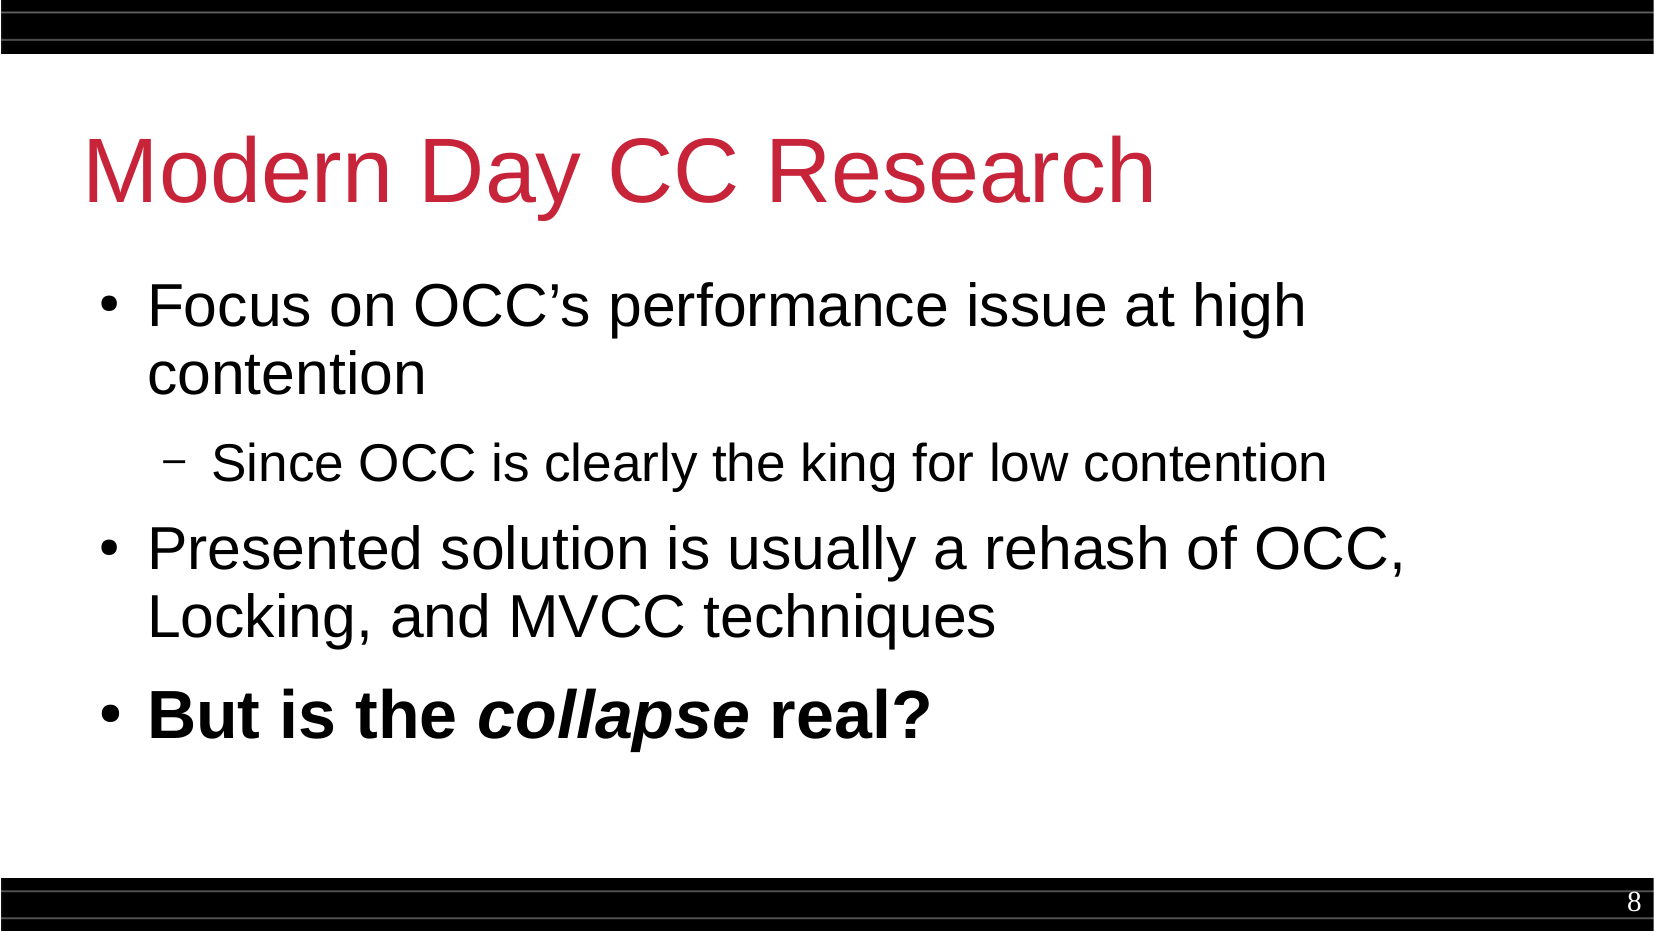

# Modern Day CC Research
Focus on OCC’s performance issue at high contention
Since OCC is clearly the king for low contention
Presented solution is usually a rehash of OCC, Locking, and MVCC techniques
But is the collapse real?